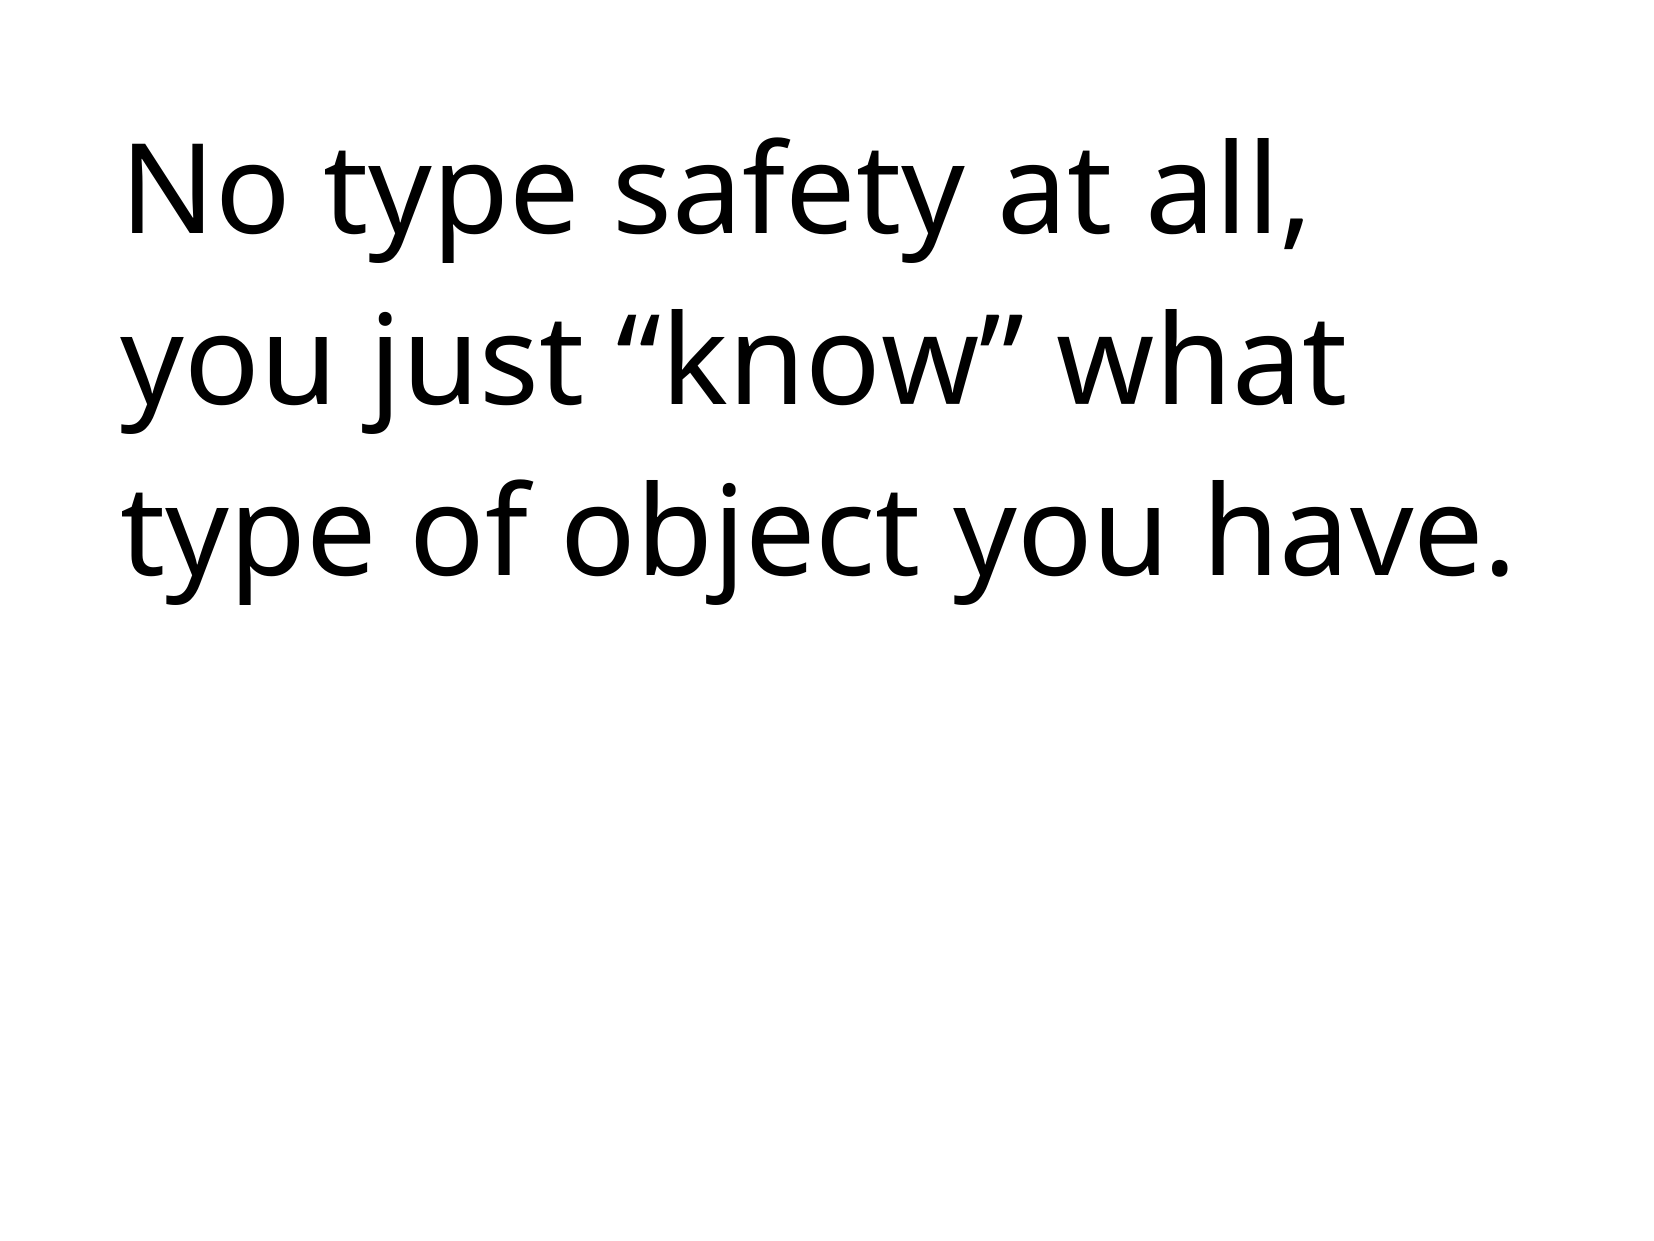

No type safety at all,
you just “know” what
type of object you have.